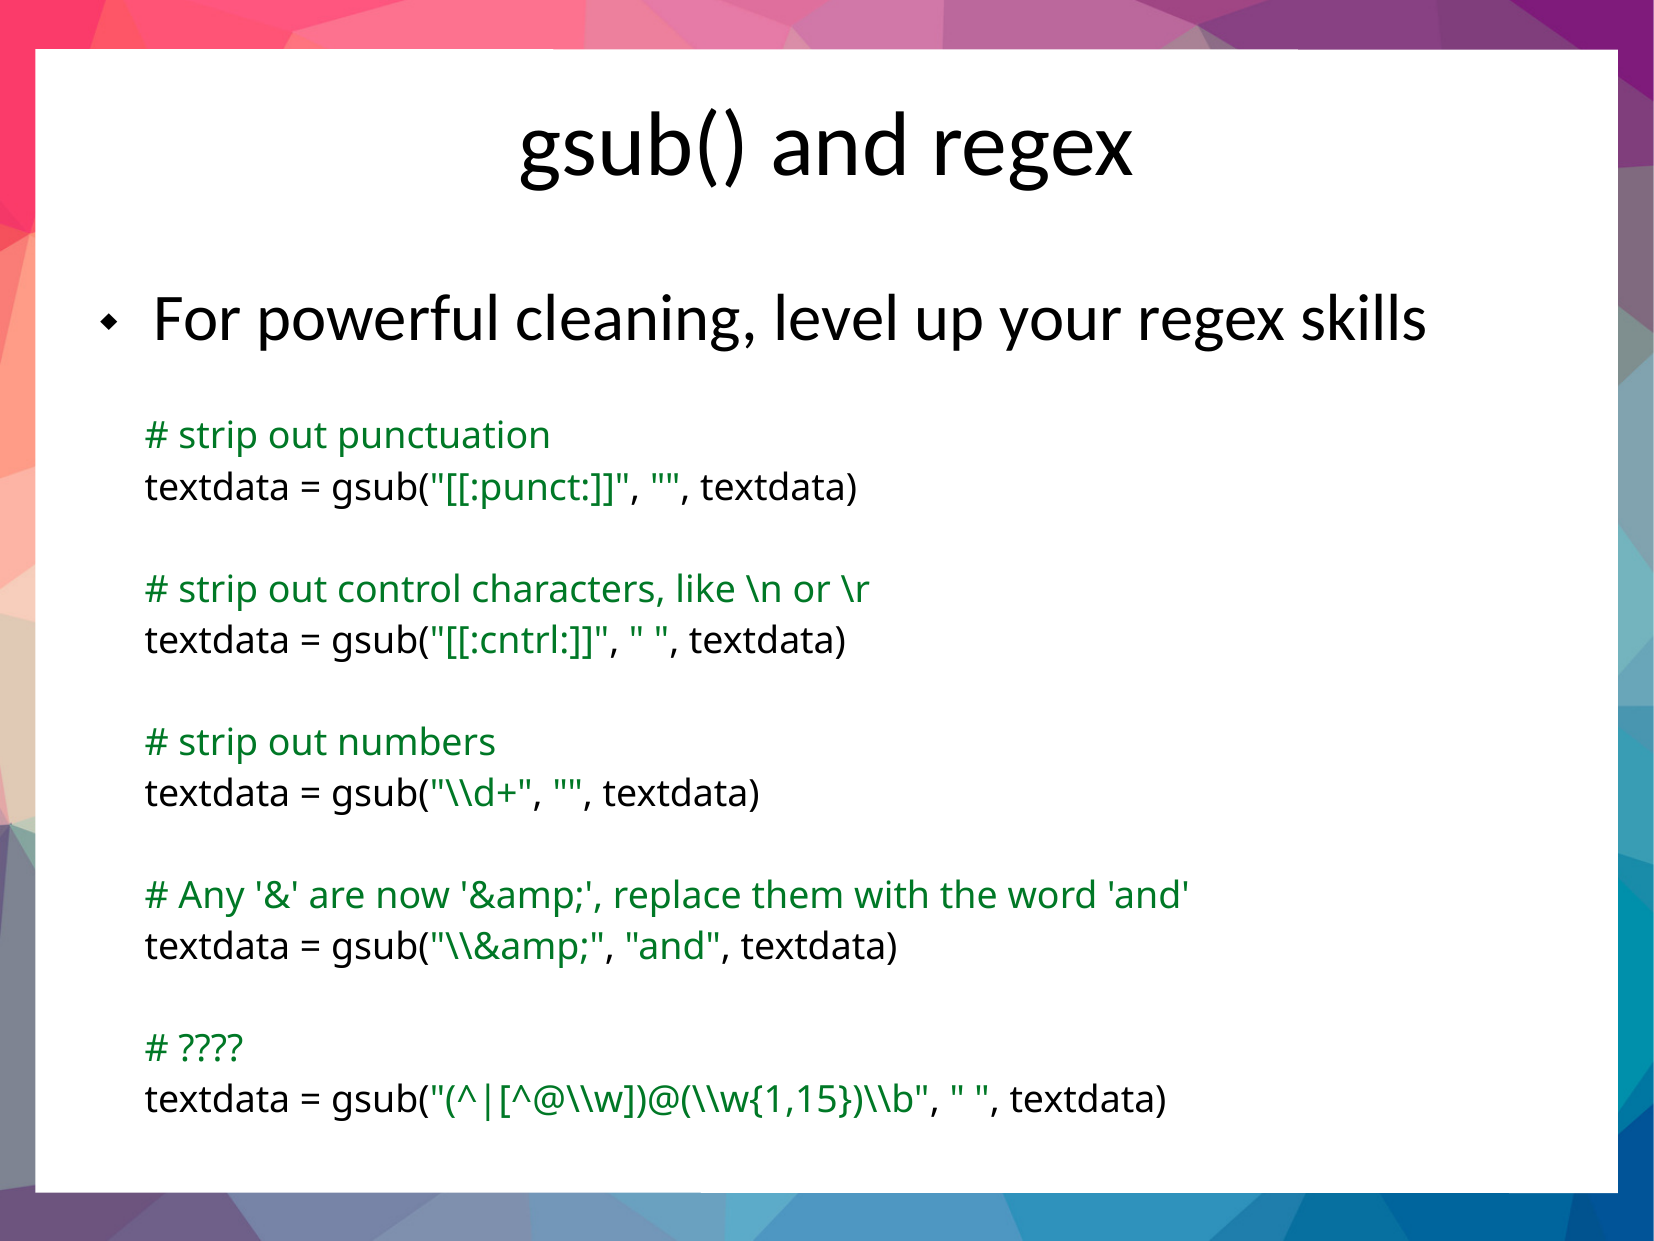

# gsub() and regex
For powerful cleaning, level up your regex skills
# strip out punctuation
textdata = gsub("[[:punct:]]", "", textdata)
# strip out control characters, like \n or \r
textdata = gsub("[[:cntrl:]]", " ", textdata)
# strip out numbers
textdata = gsub("\\d+", "", textdata)
# Any '&' are now '&amp;', replace them with the word 'and'
textdata = gsub("\\&amp;", "and", textdata)
# ????
textdata = gsub("(^|[^@\\w])@(\\w{1,15})\\b", " ", textdata)